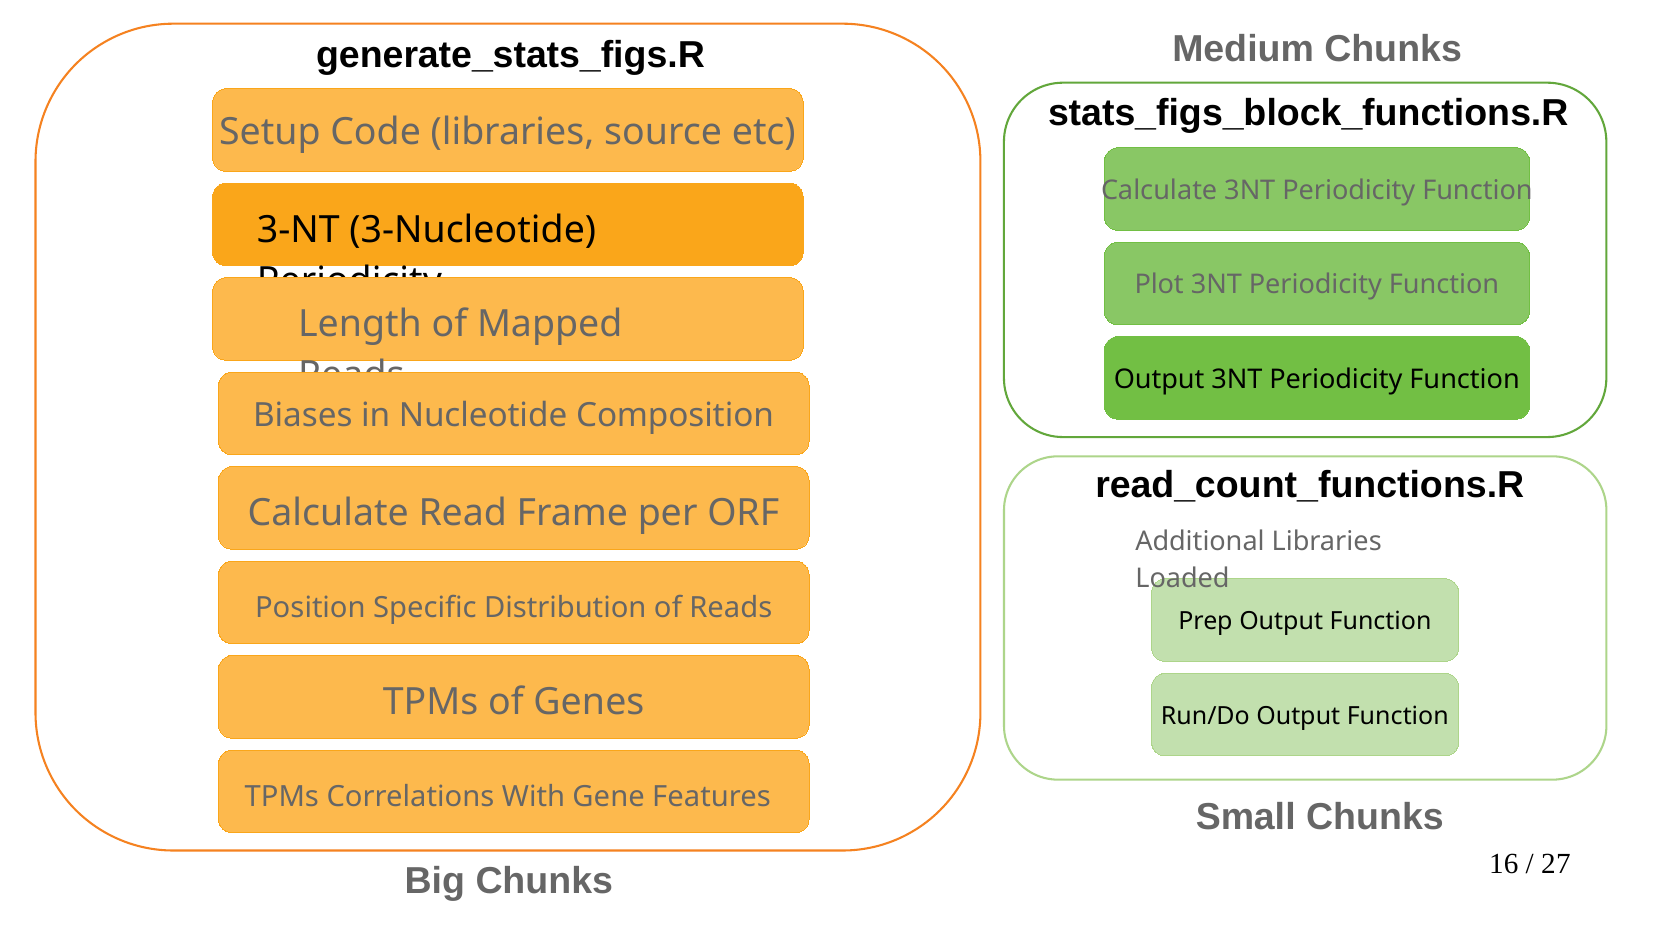

Medium Chunks
generate_stats_figs.R
stats_figs_block_functions.R
Setup Code (libraries, source etc)
Calculate 3NT Periodicity Function
3-NT (3-Nucleotide) Periodicity
Plot 3NT Periodicity Function
Length of Mapped Reads
Output 3NT Periodicity Function
Biases in Nucleotide Composition
read_count_functions.R
Calculate Read Frame per ORF
Additional Libraries Loaded
Position Specific Distribution of Reads
Prep Output Function
TPMs of Genes
Run/Do Output Function
TPMs Correlations With Gene Features
Small Chunks
16
Big Chunks